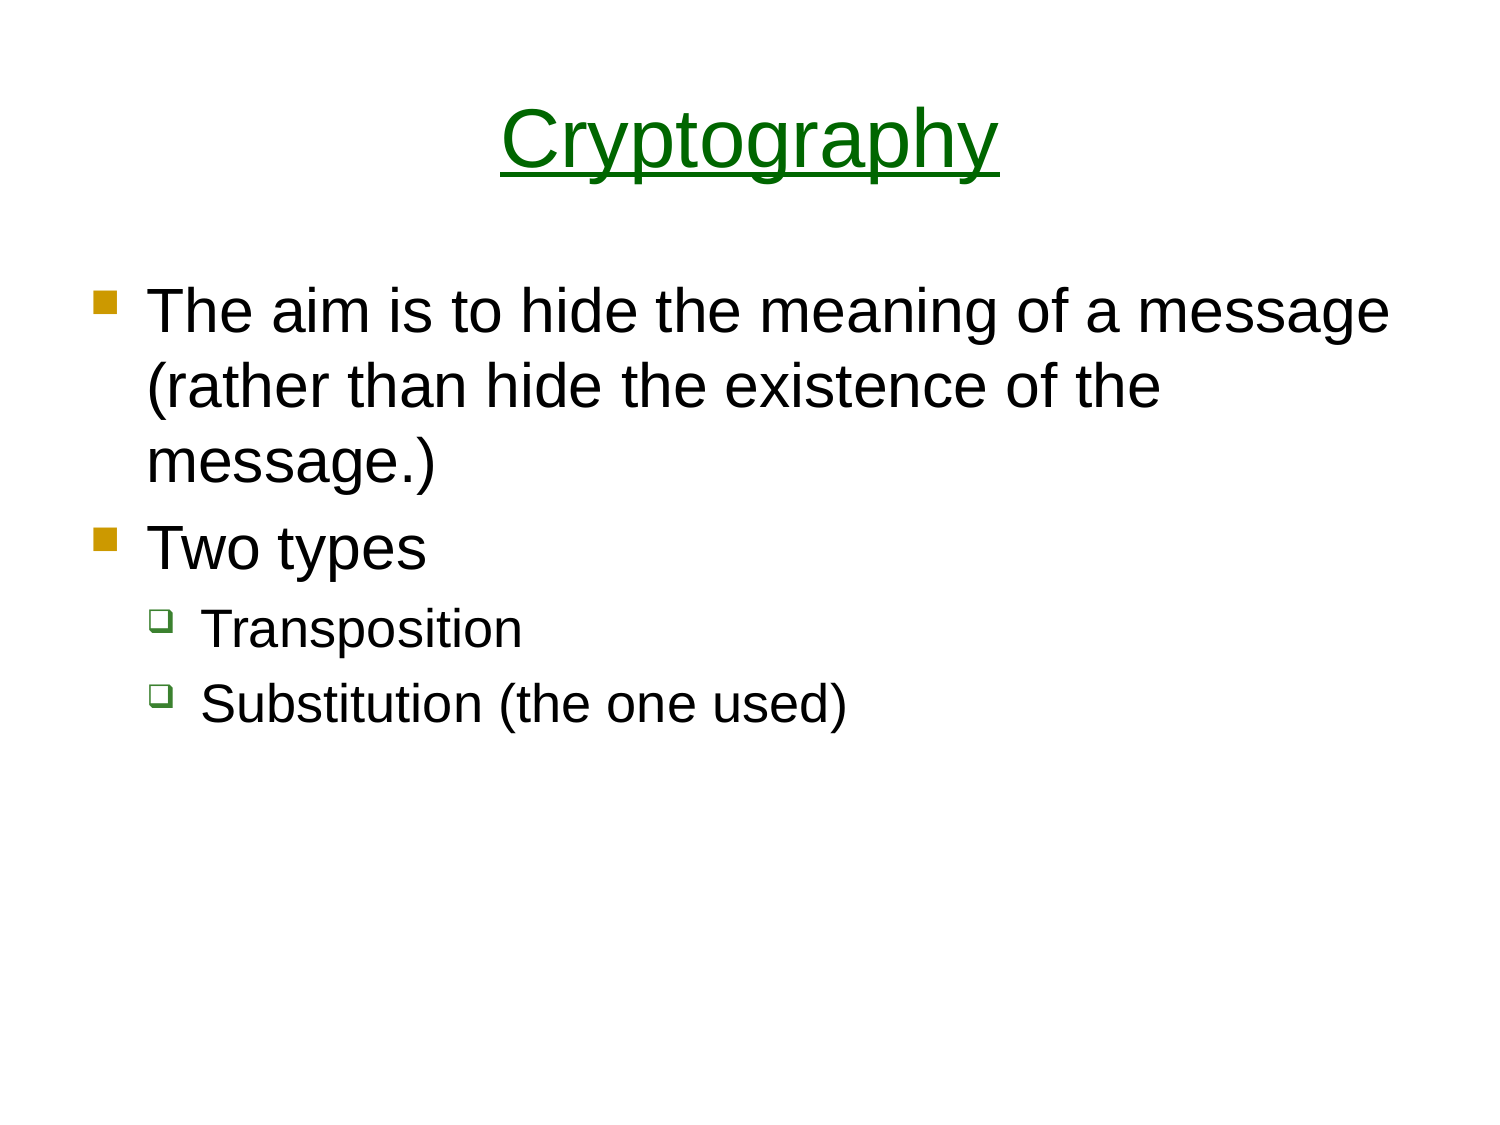

# Cryptography
The aim is to hide the meaning of a message (rather than hide the existence of the message.)
Two types
Transposition
Substitution (the one used)